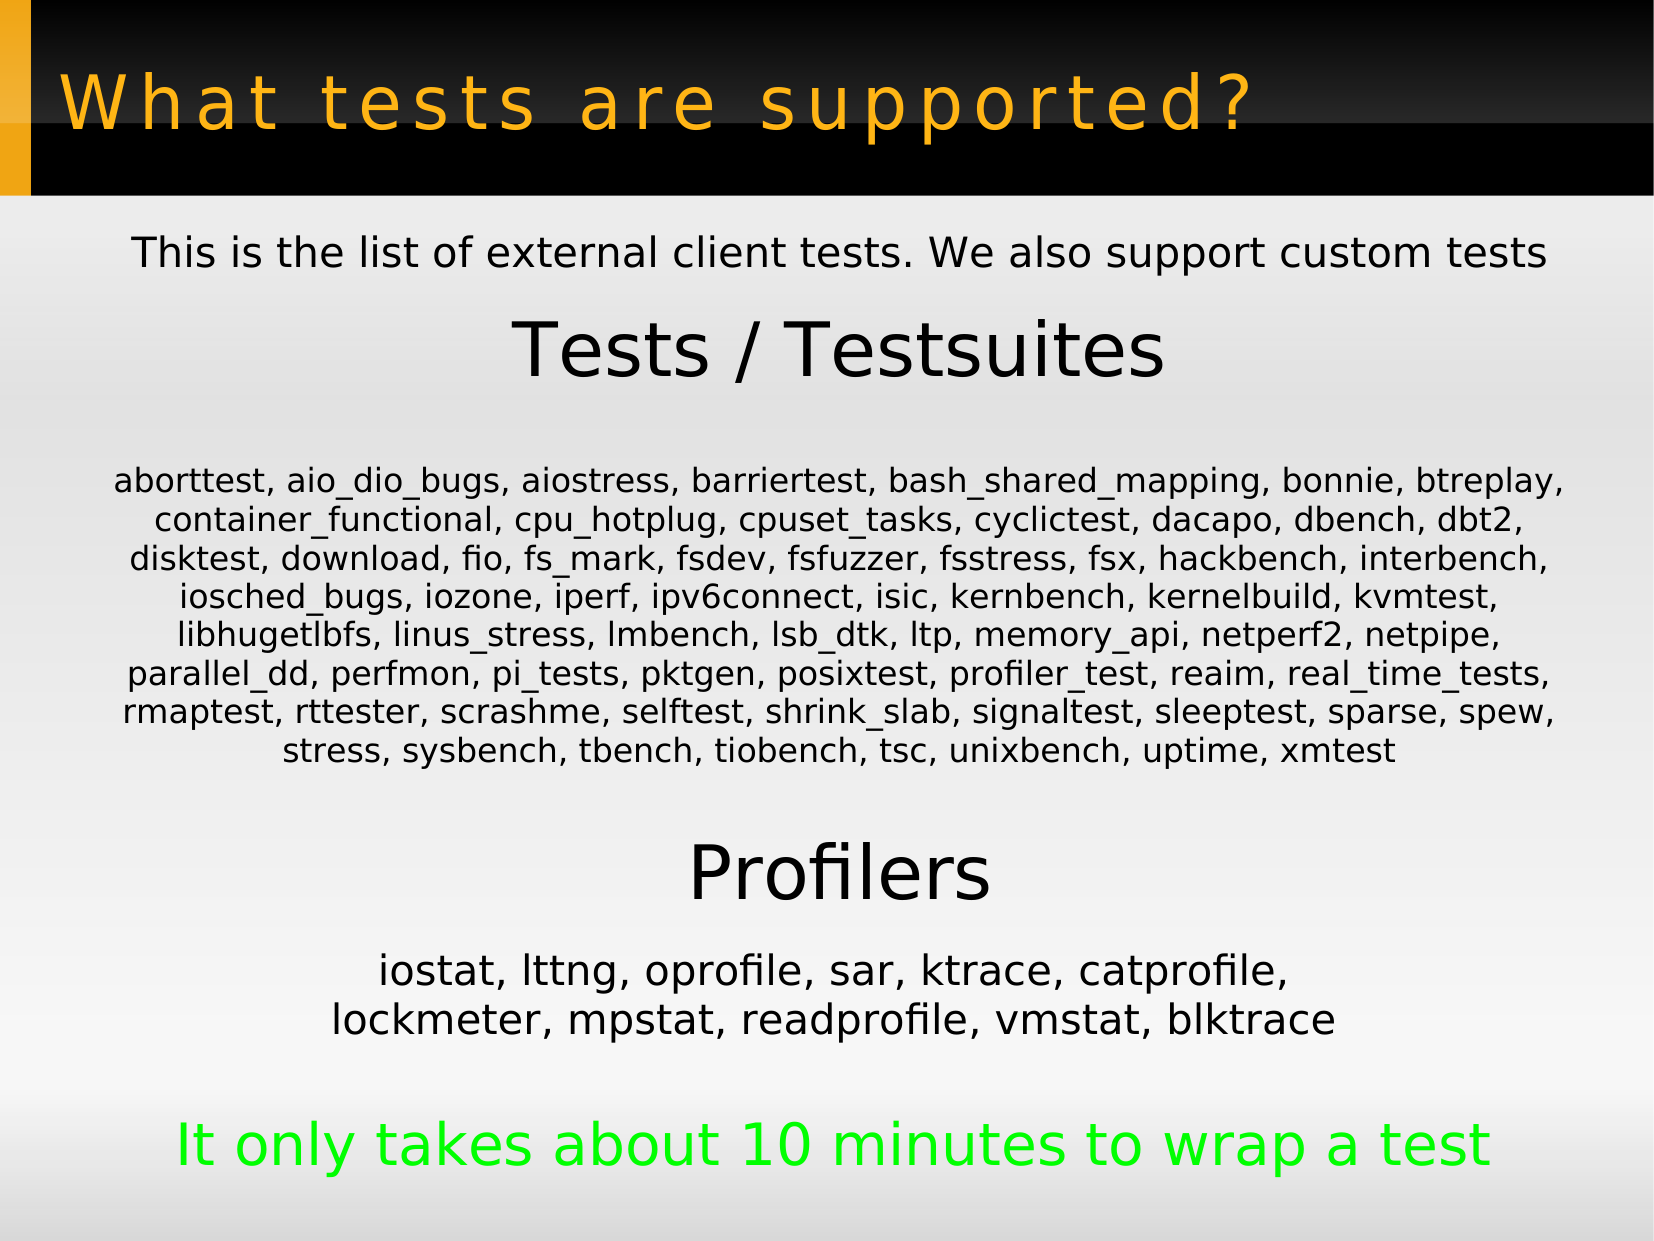

# What tests are supported?
This is the list of external client tests. We also support custom tests
Tests / Testsuites
aborttest, aio_dio_bugs, aiostress, barriertest, bash_shared_mapping, bonnie, btreplay, container_functional, cpu_hotplug, cpuset_tasks, cyclictest, dacapo, dbench, dbt2, disktest, download, fio, fs_mark, fsdev, fsfuzzer, fsstress, fsx, hackbench, interbench, iosched_bugs, iozone, iperf, ipv6connect, isic, kernbench, kernelbuild, kvmtest, libhugetlbfs, linus_stress, lmbench, lsb_dtk, ltp, memory_api, netperf2, netpipe, parallel_dd, perfmon, pi_tests, pktgen, posixtest, profiler_test, reaim, real_time_tests, rmaptest, rttester, scrashme, selftest, shrink_slab, signaltest, sleeptest, sparse, spew, stress, sysbench, tbench, tiobench, tsc, unixbench, uptime, xmtest
Profilers
iostat, lttng, oprofile, sar, ktrace, catprofile,
lockmeter, mpstat, readprofile, vmstat, blktrace
It only takes about 10 minutes to wrap a test